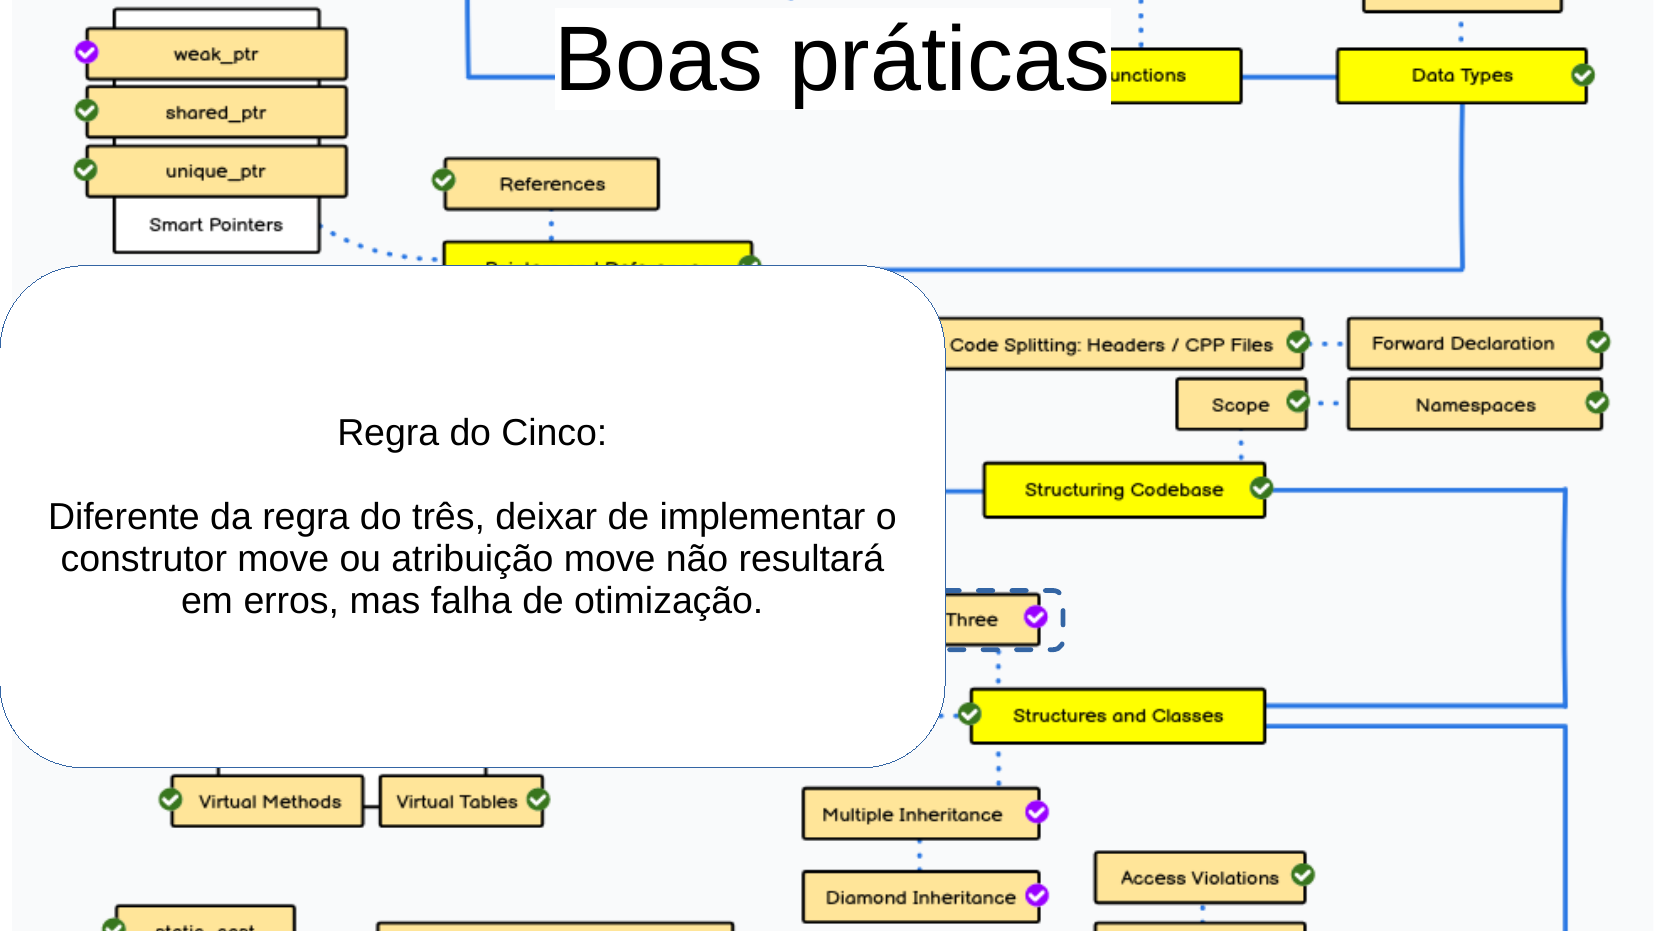

# Boas práticas
Regra do Cinco:
Diferente da regra do três, deixar de implementar o construtor move ou atribuição move não resultará em erros, mas falha de otimização.